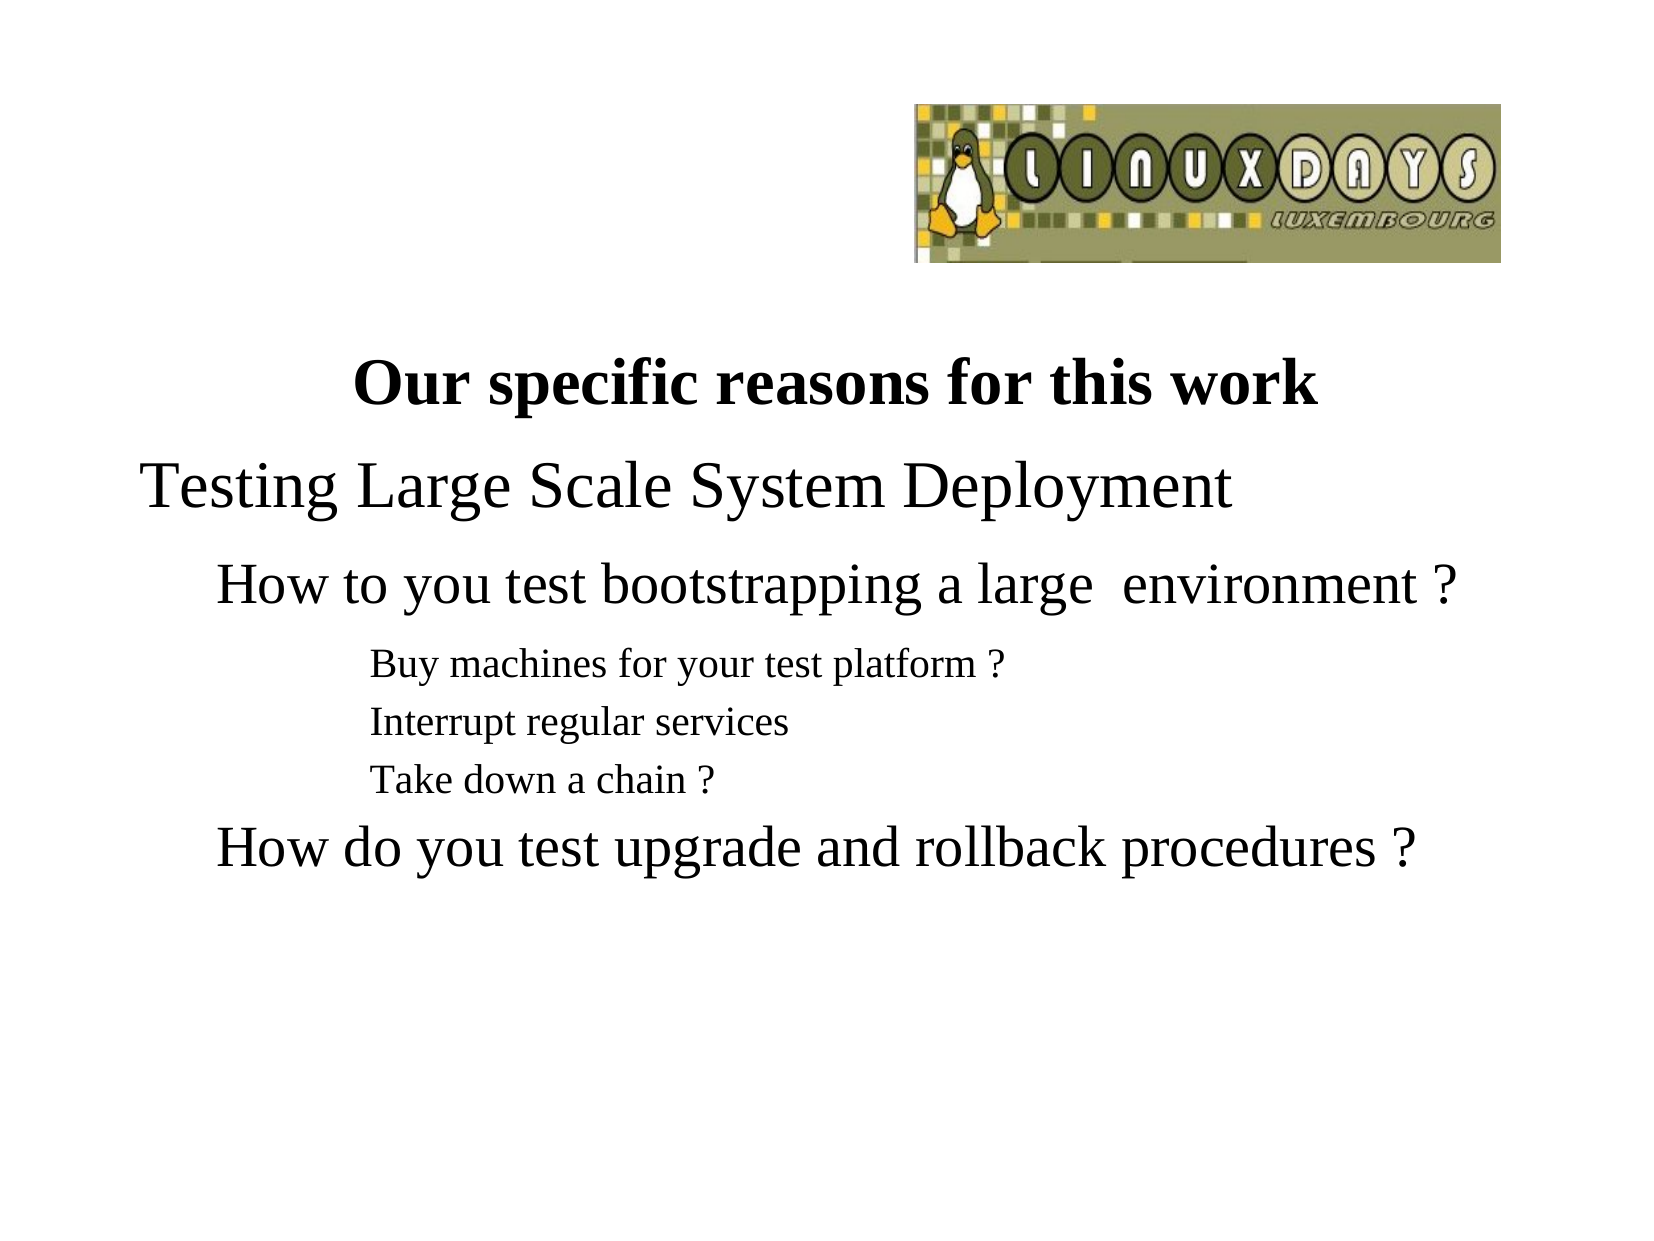

#
Our specific reasons for this work
Testing Large Scale System Deployment
How to you test bootstrapping a large environment ?
Buy machines for your test platform ?
Interrupt regular services
Take down a chain ?
How do you test upgrade and rollback procedures ?